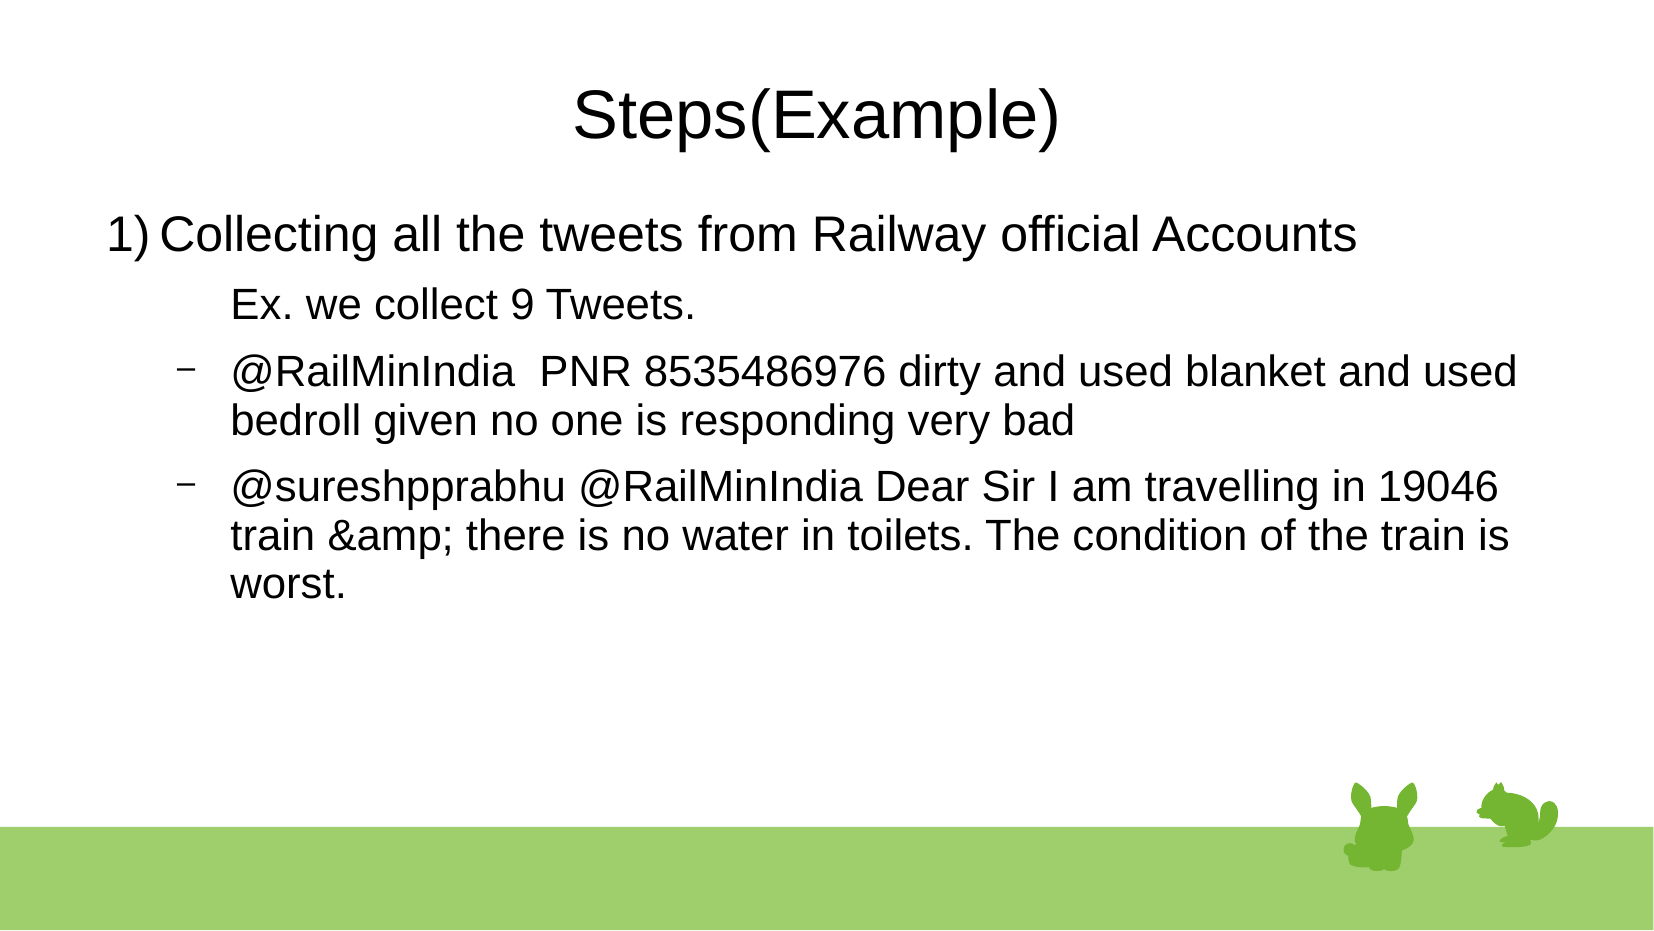

# Steps(Example)
Collecting all the tweets from Railway official Accounts
Ex. we collect 9 Tweets.
@RailMinIndia PNR 8535486976 dirty and used blanket and used bedroll given no one is responding very bad
@sureshpprabhu @RailMinIndia Dear Sir I am travelling in 19046 train &amp; there is no water in toilets. The condition of the train is worst.